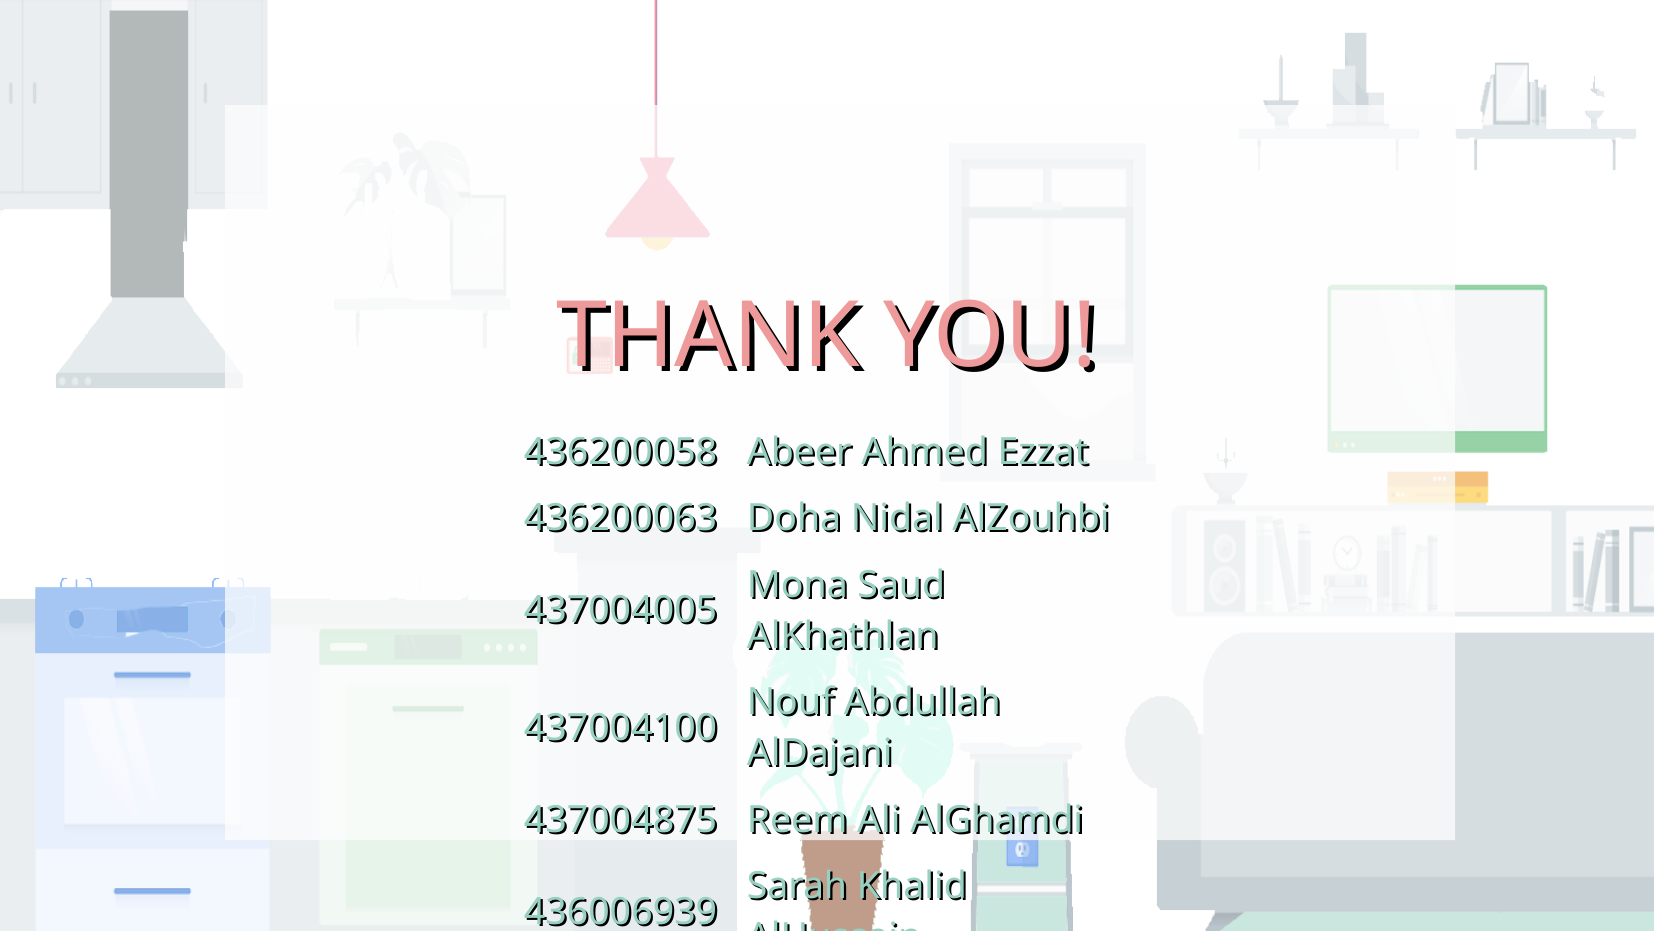

# THANK YOU!
| 436200058 | Abeer Ahmed Ezzat |
| --- | --- |
| 436200063 | Doha Nidal AlZouhbi |
| 437004005 | Mona Saud AlKhathlan |
| 437004100 | Nouf Abdullah AlDajani |
| 437004875 | Reem Ali AlGhamdi |
| 436006939 | Sarah Khalid AlHussain |